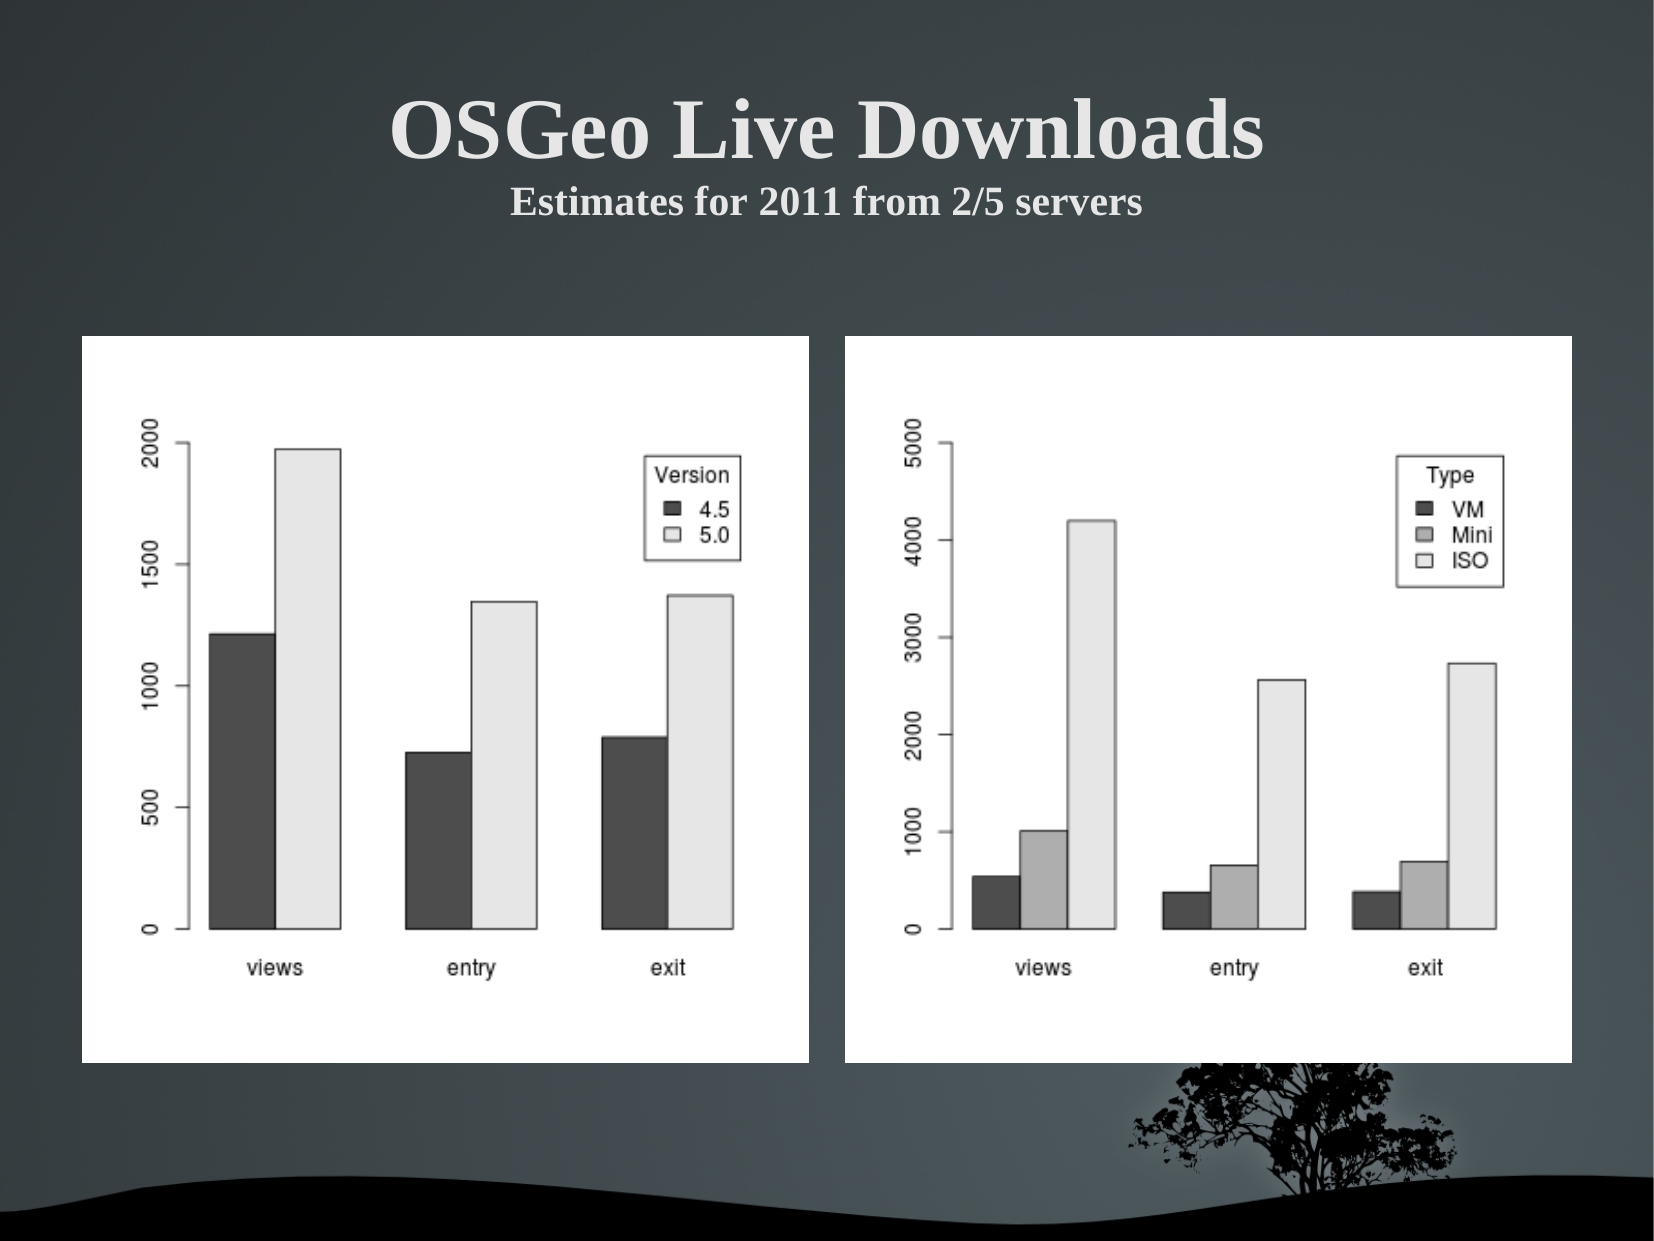

# OSGeo Live Downloads Estimates for 2011 from 2/5 servers